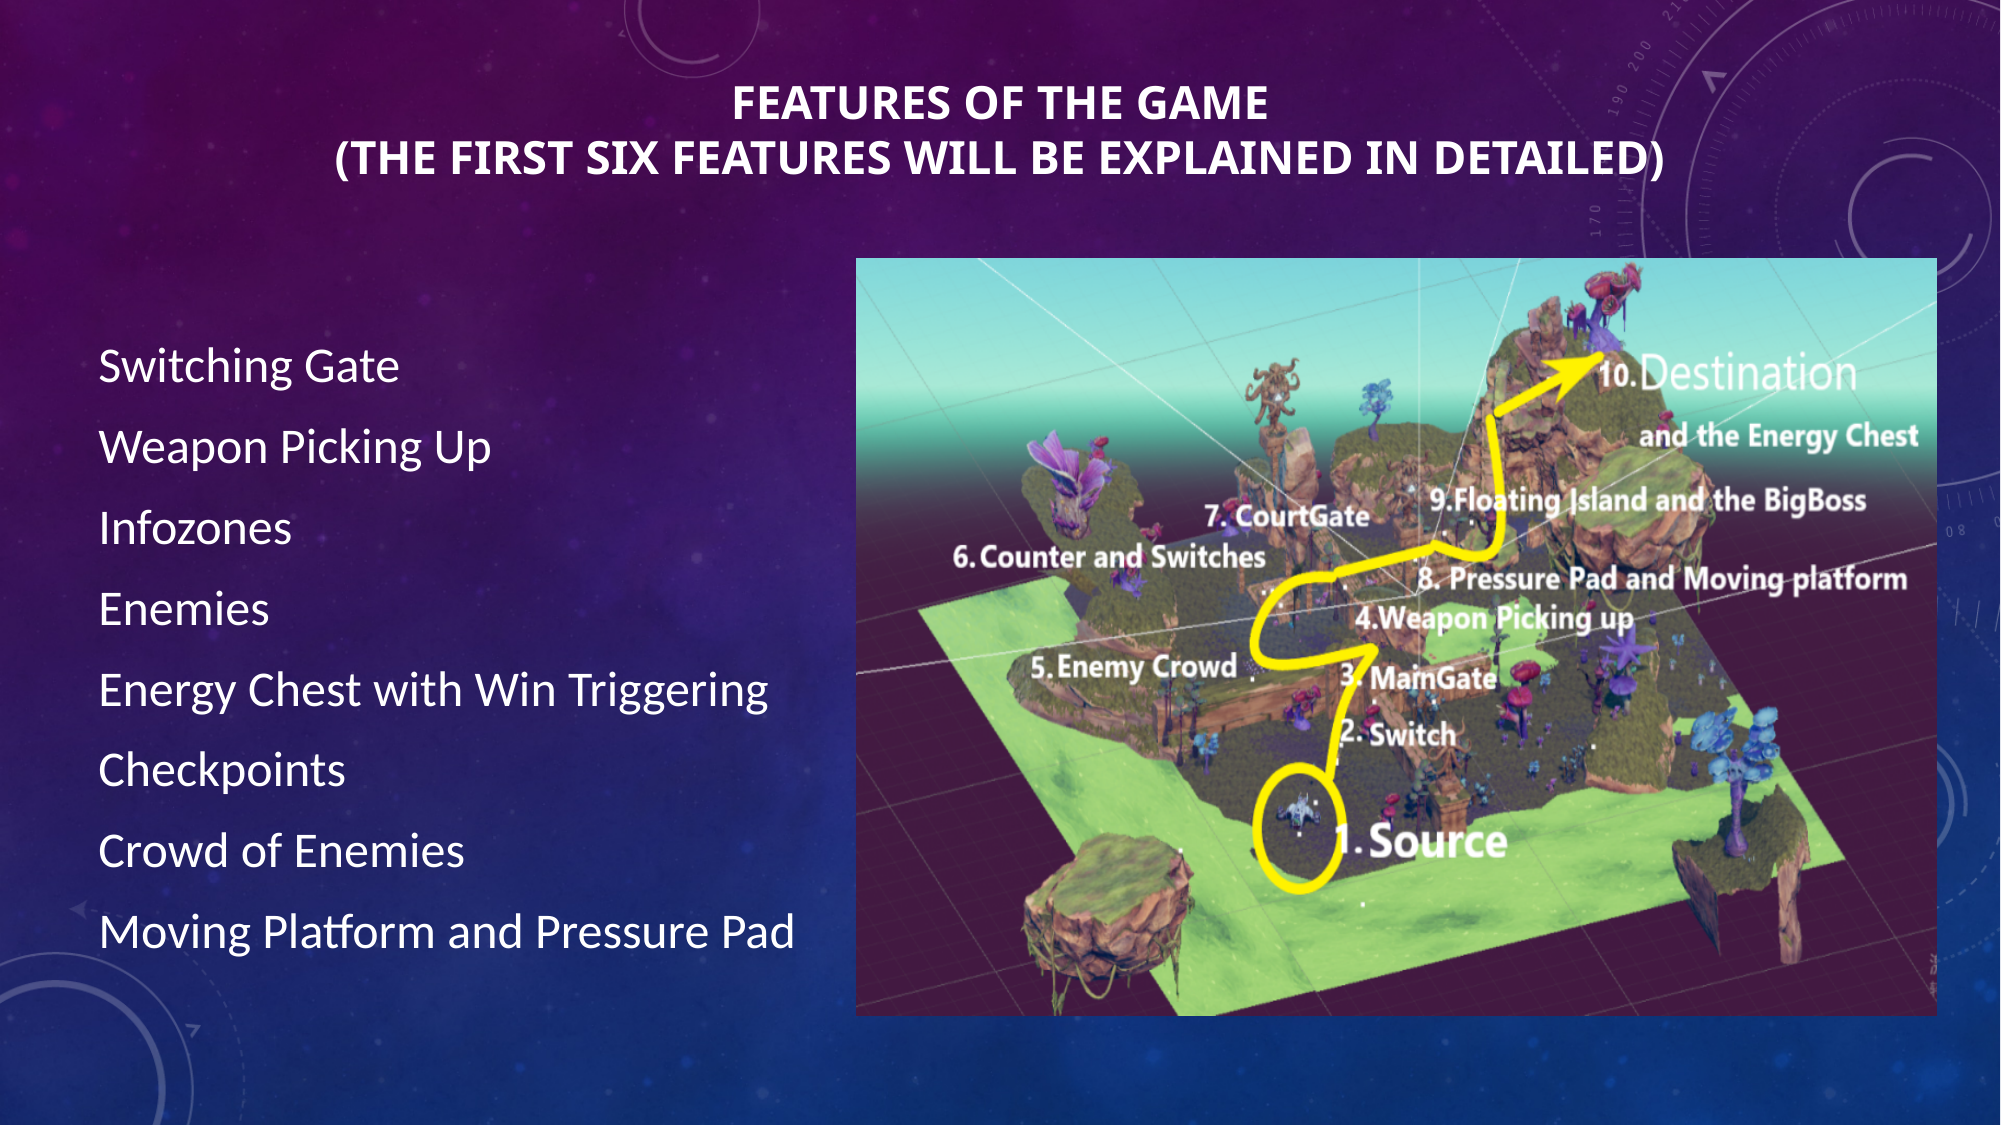

# features of The game (The first Six Features will be Explained in detailed)
Switching Gate
Weapon Picking Up
Infozones
Enemies
Energy Chest with Win Triggering
Checkpoints
Crowd of Enemies
Moving Platform and Pressure Pad